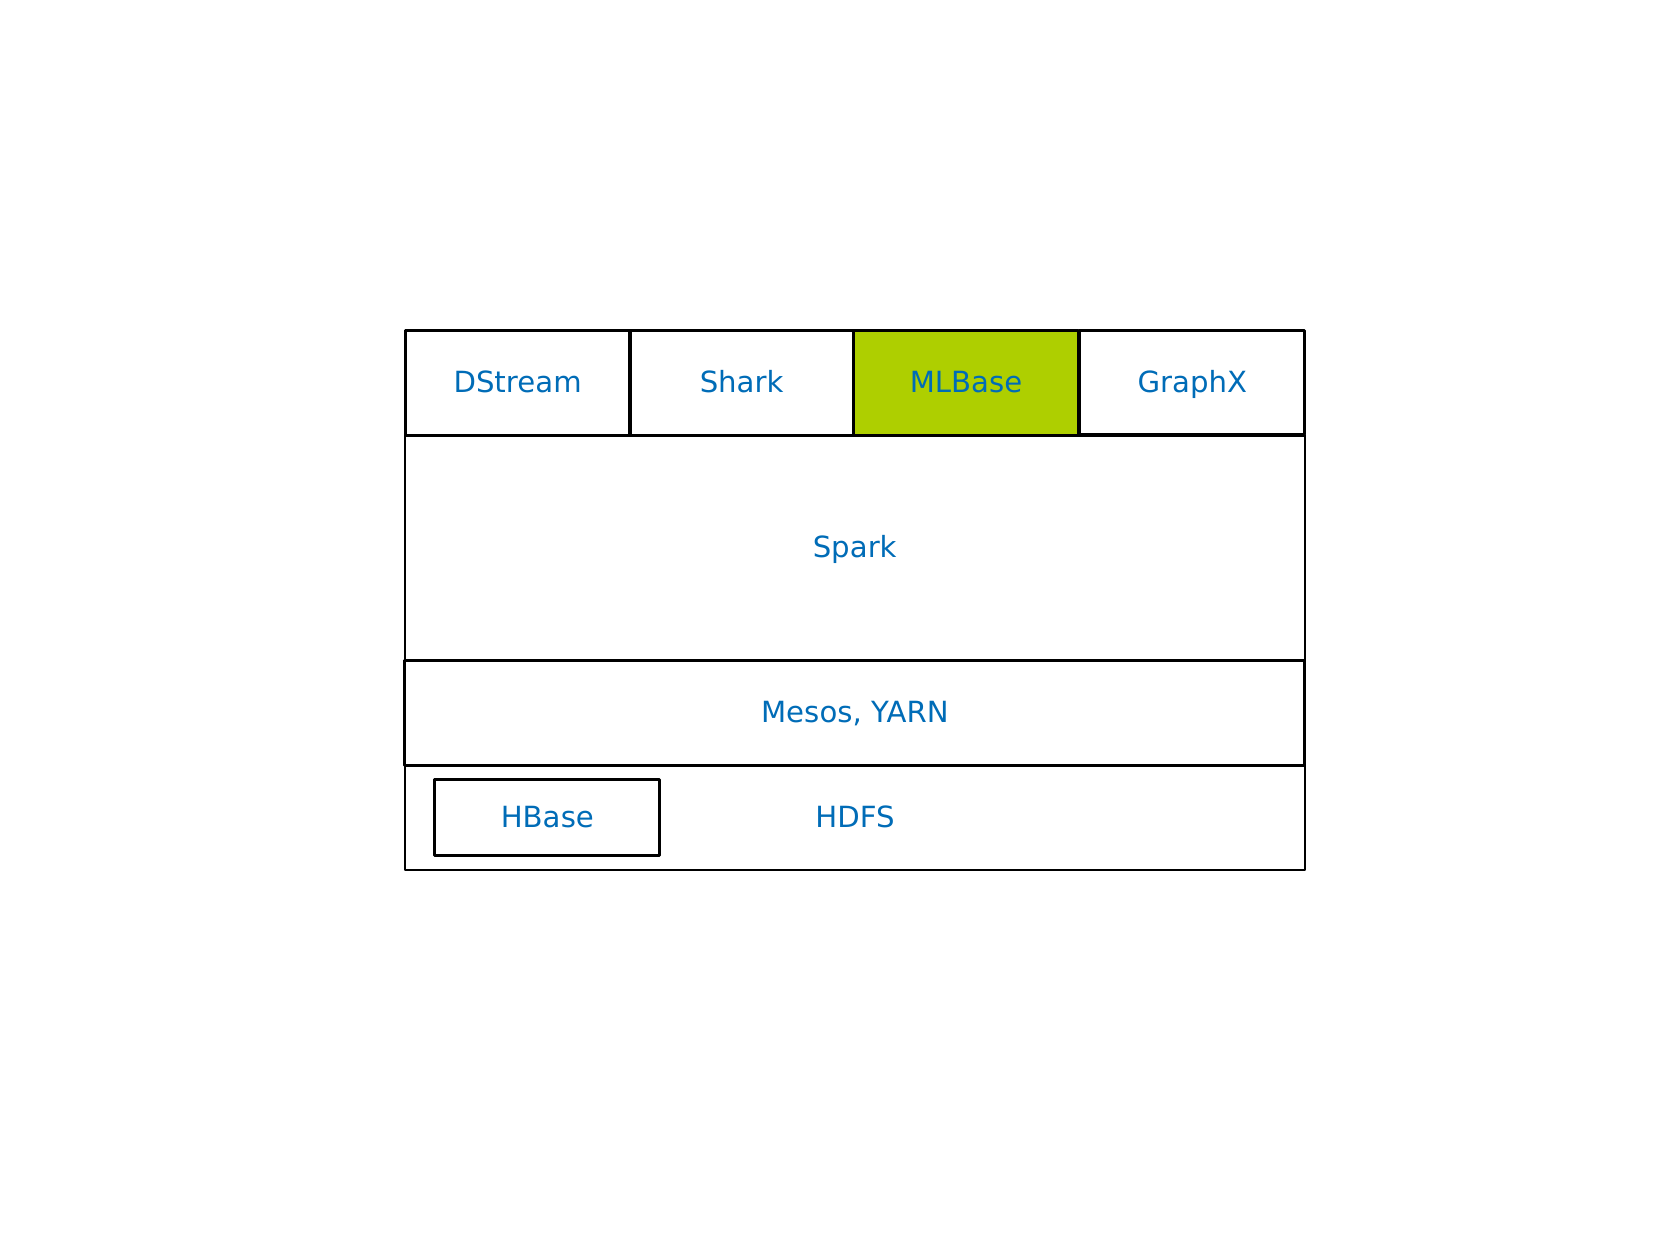

DStream
MLBase
Shark
GraphX
Spark
Mesos, YARN
HDFS
HBase